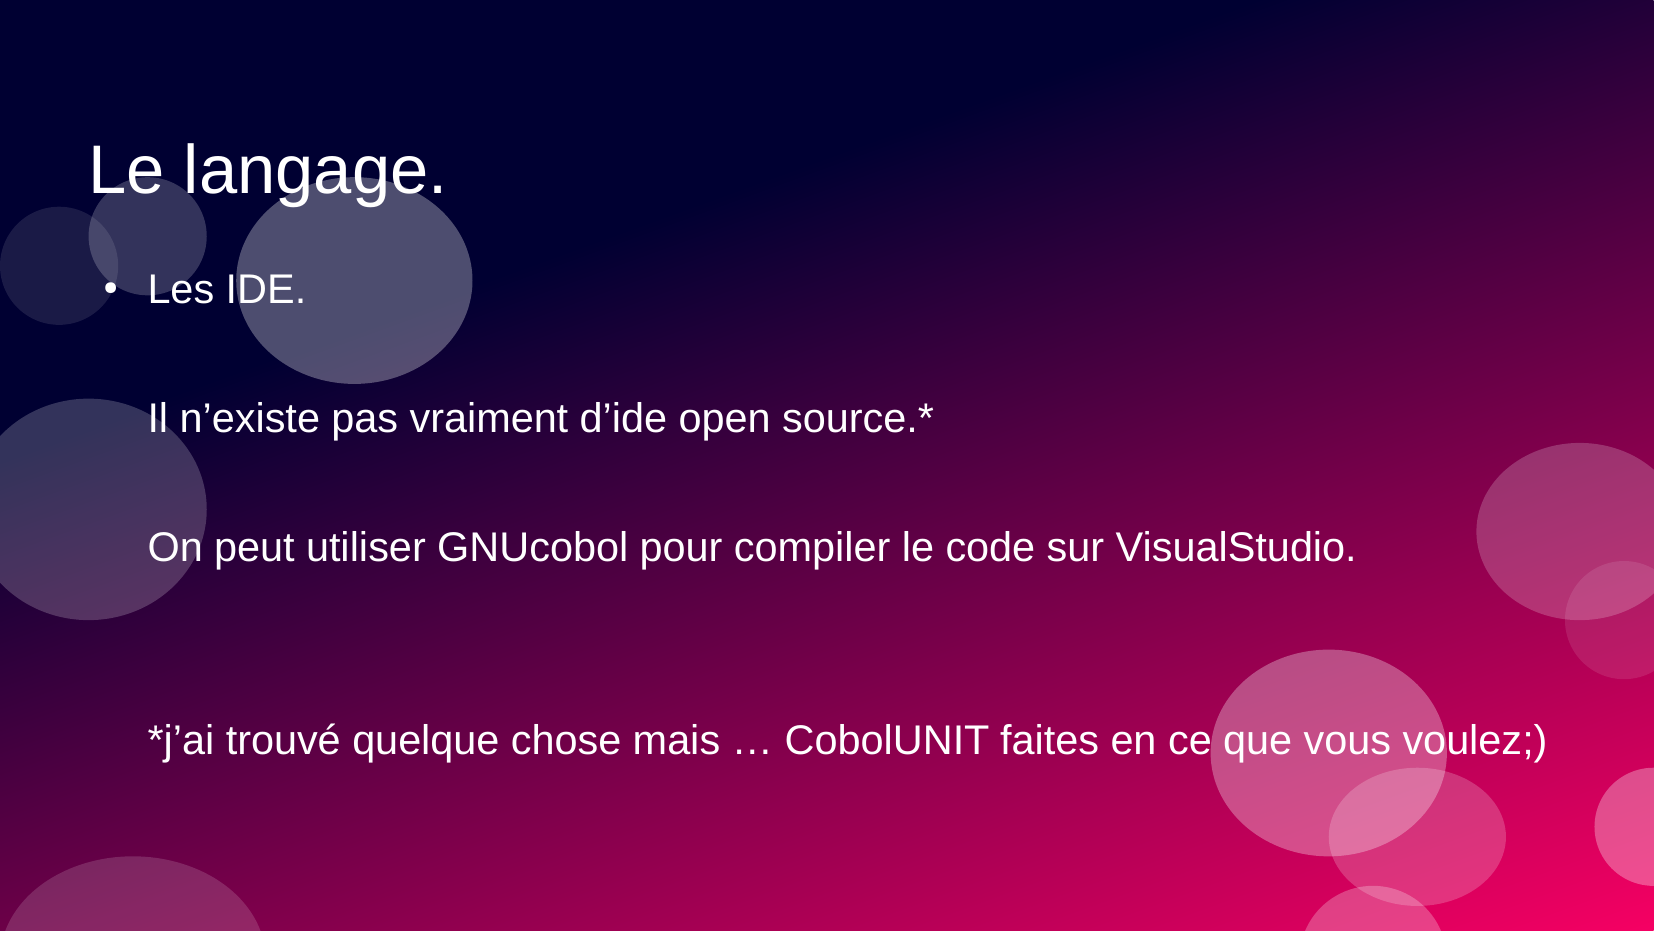

# Le langage.
Les IDE.
Il n’existe pas vraiment d’ide open source.*
On peut utiliser GNUcobol pour compiler le code sur VisualStudio.
*j’ai trouvé quelque chose mais … CobolUNIT faites en ce que vous voulez;)